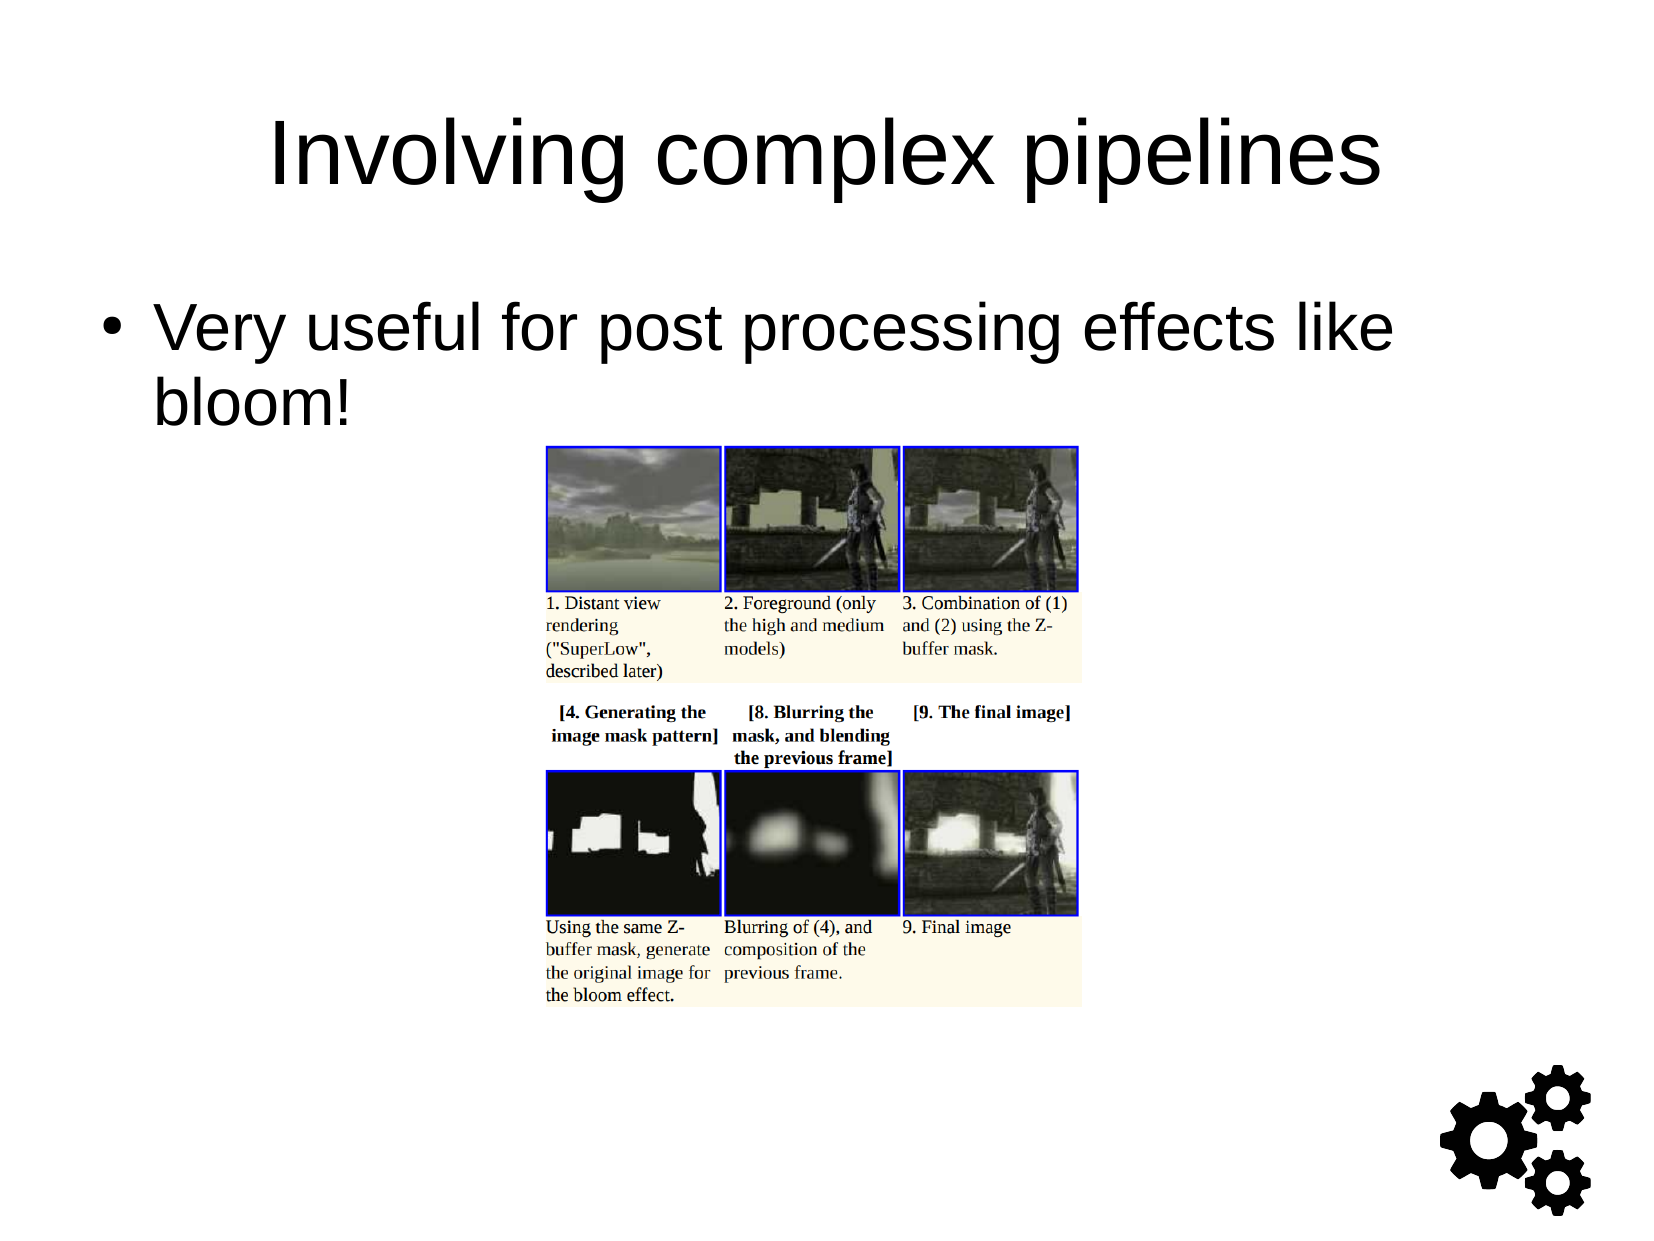

# Involving complex pipelines
Very useful for post processing effects like bloom!